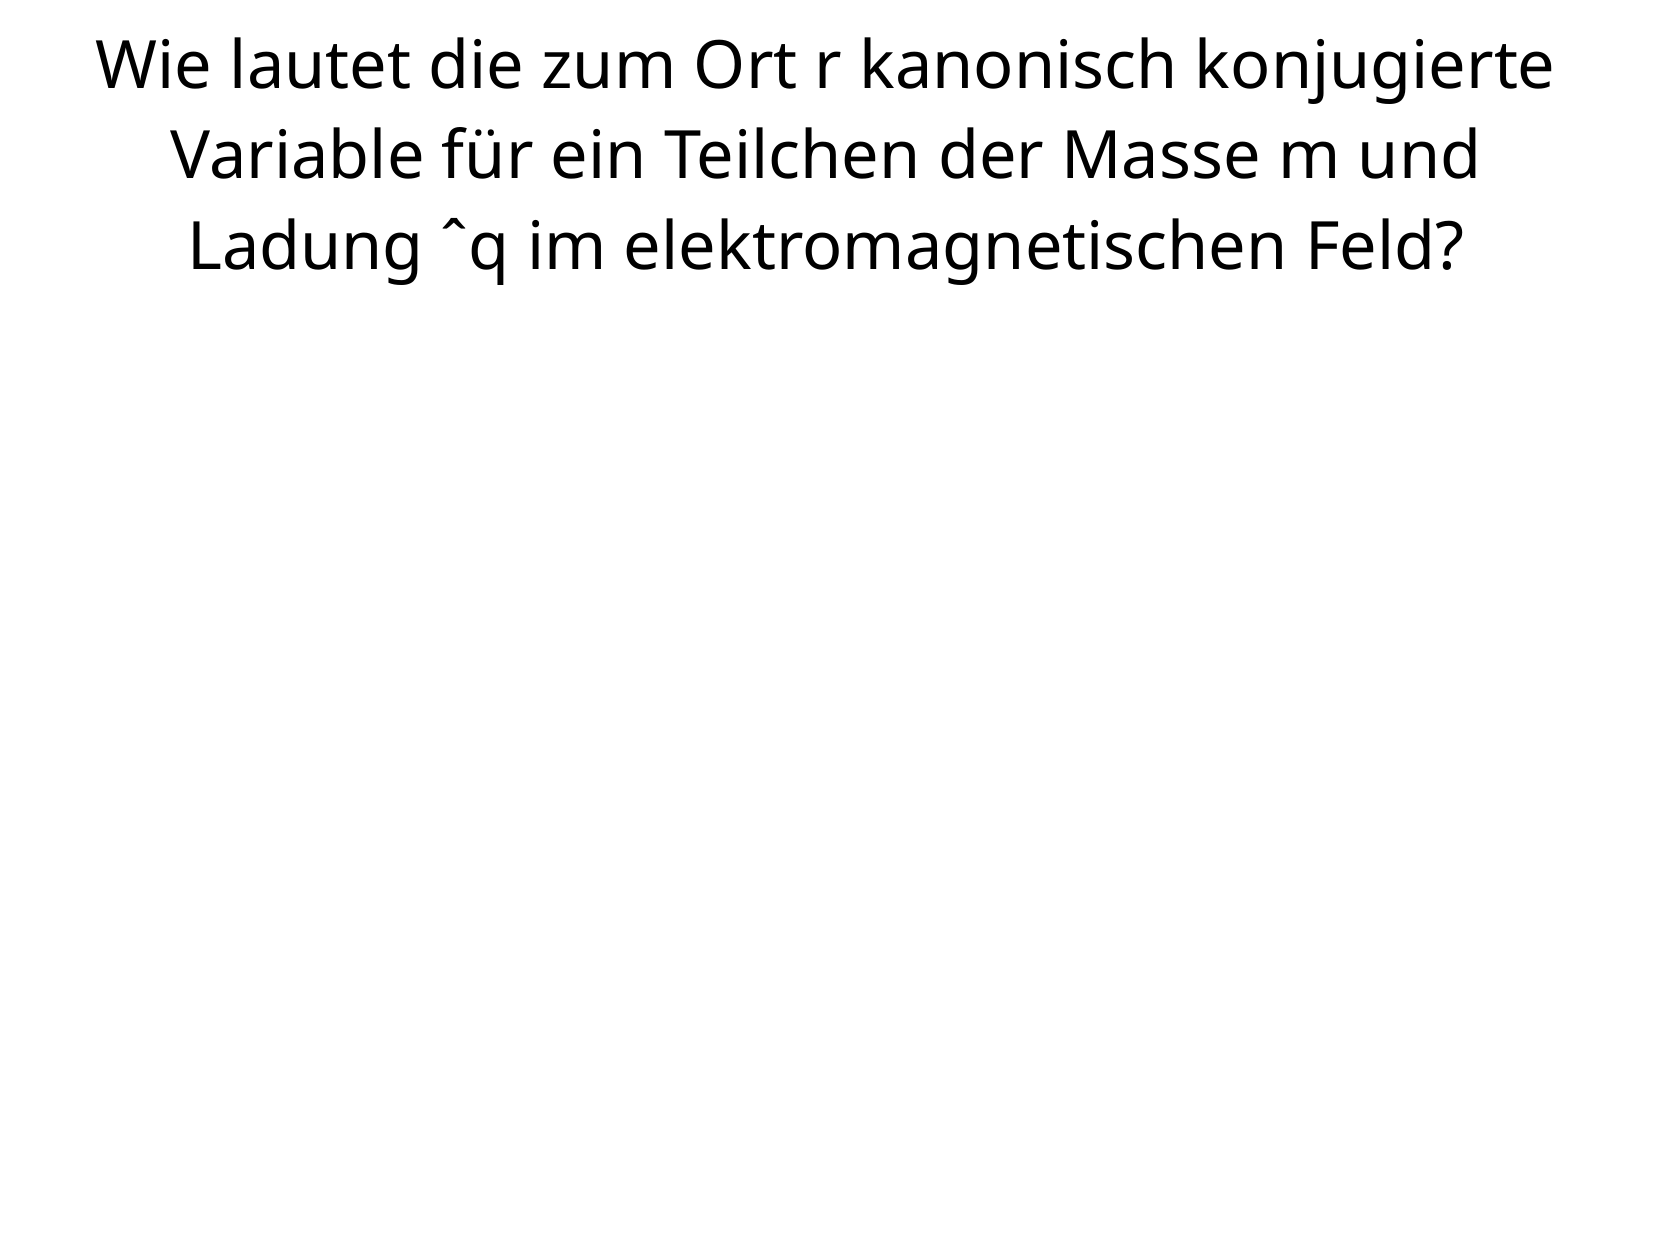

# Wie lautet die zum Ort r kanonisch konjugierte Variable für ein Teilchen der Masse m und Ladung ˆq im elektromagnetischen Feld?